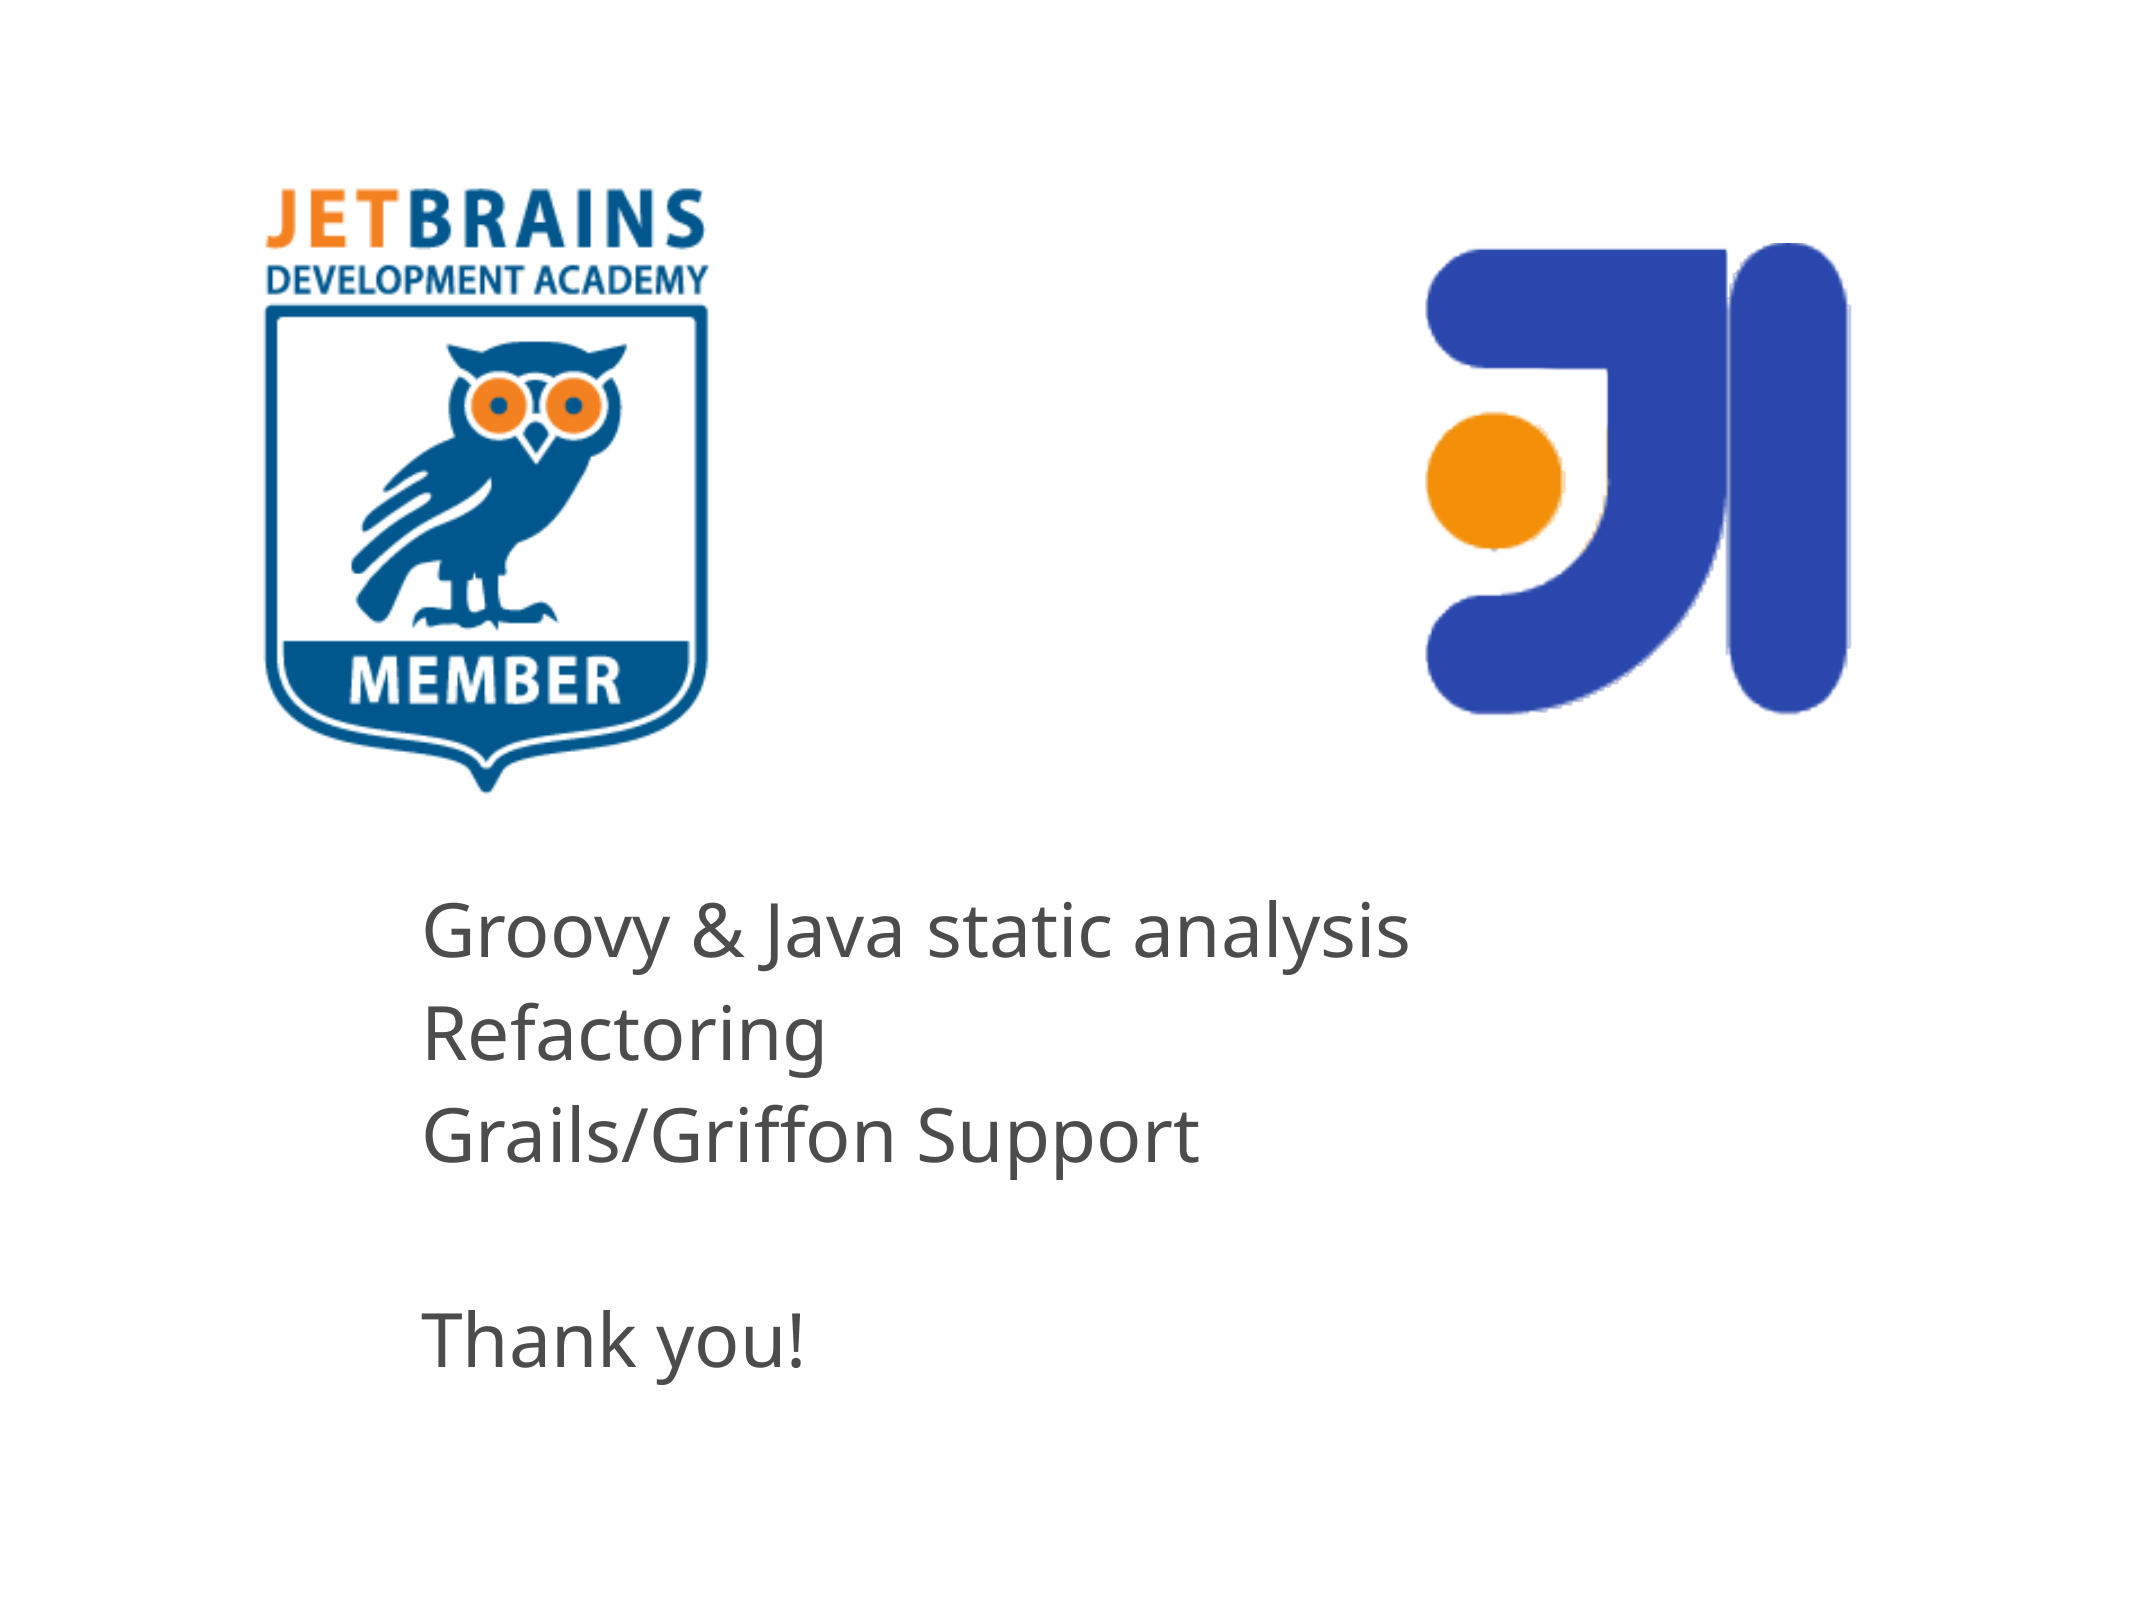

Groovy & Java static analysis
Refactoring
Grails/Griffon Support
Thank you!